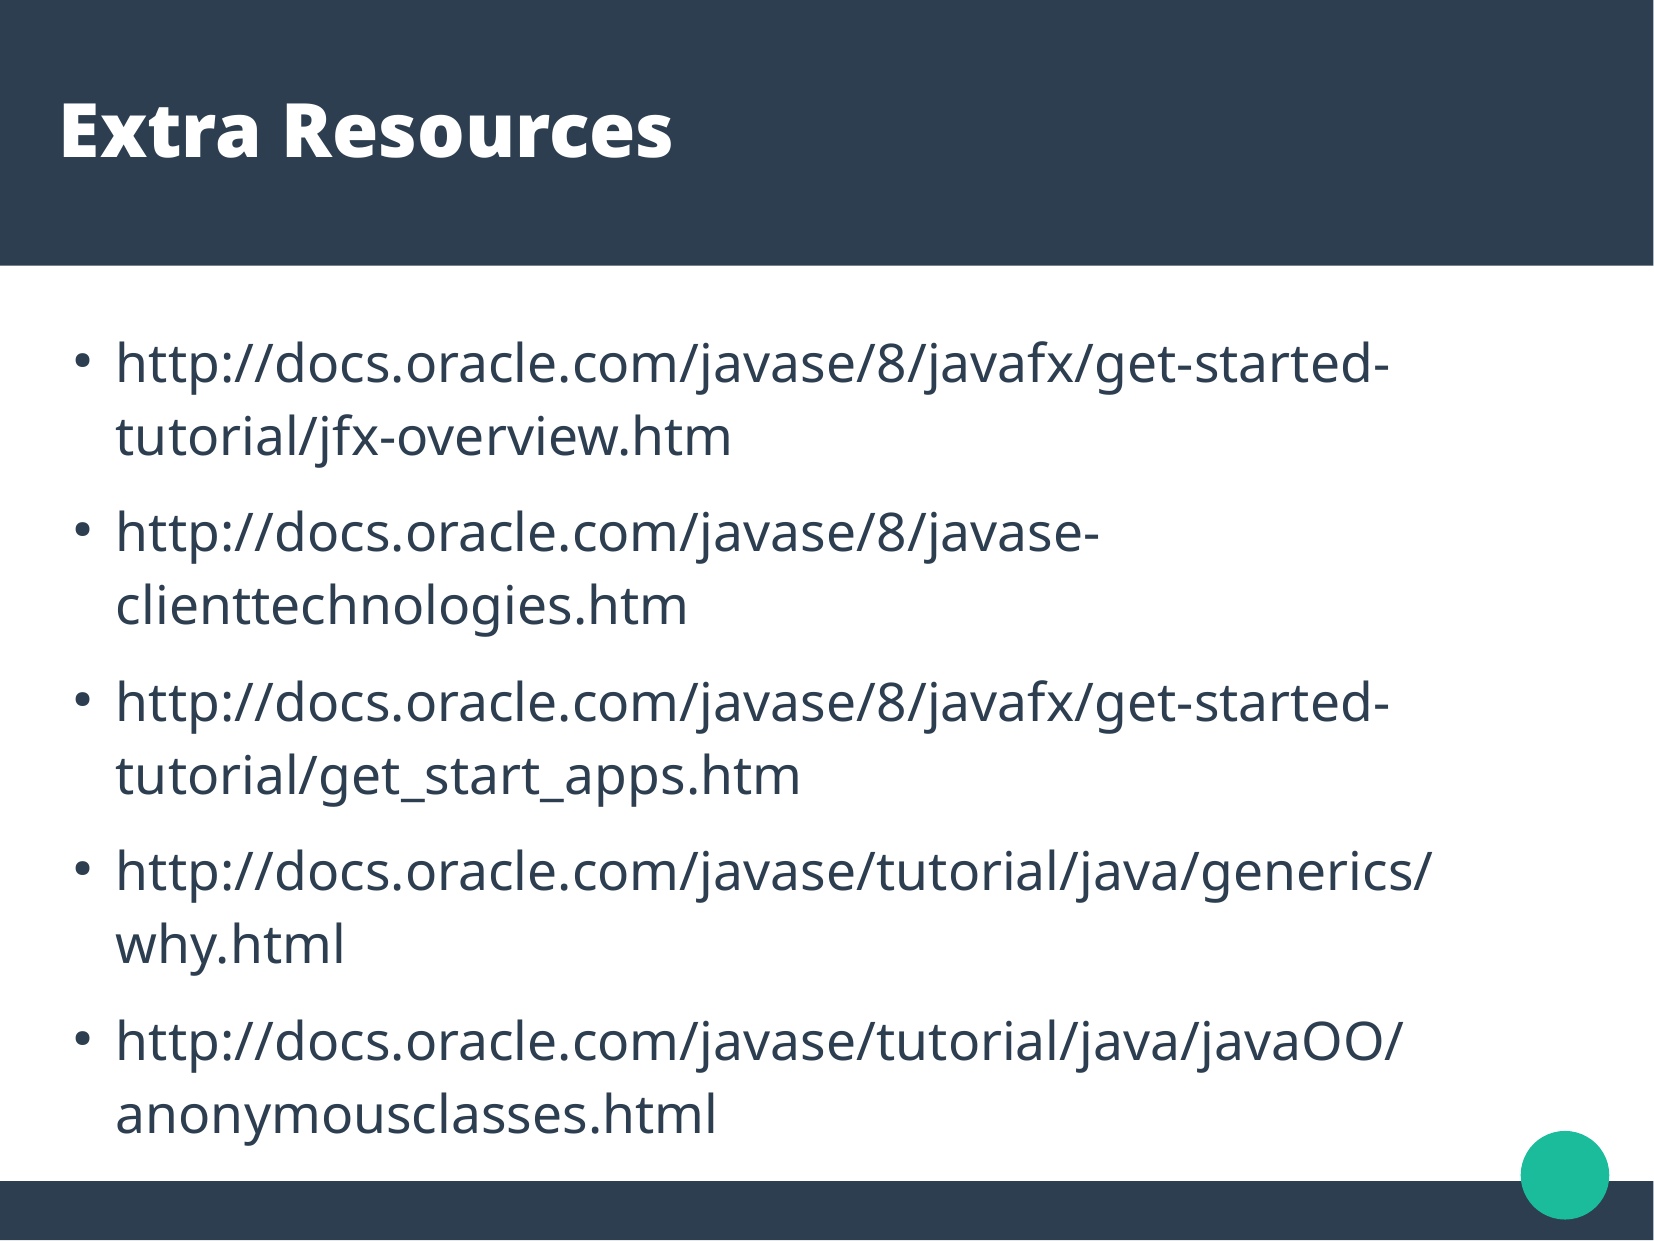

# Extra Resources
http://docs.oracle.com/javase/8/javafx/get-started-tutorial/jfx-overview.htm
http://docs.oracle.com/javase/8/javase-clienttechnologies.htm
http://docs.oracle.com/javase/8/javafx/get-started-tutorial/get_start_apps.htm
http://docs.oracle.com/javase/tutorial/java/generics/why.html
http://docs.oracle.com/javase/tutorial/java/javaOO/anonymousclasses.html